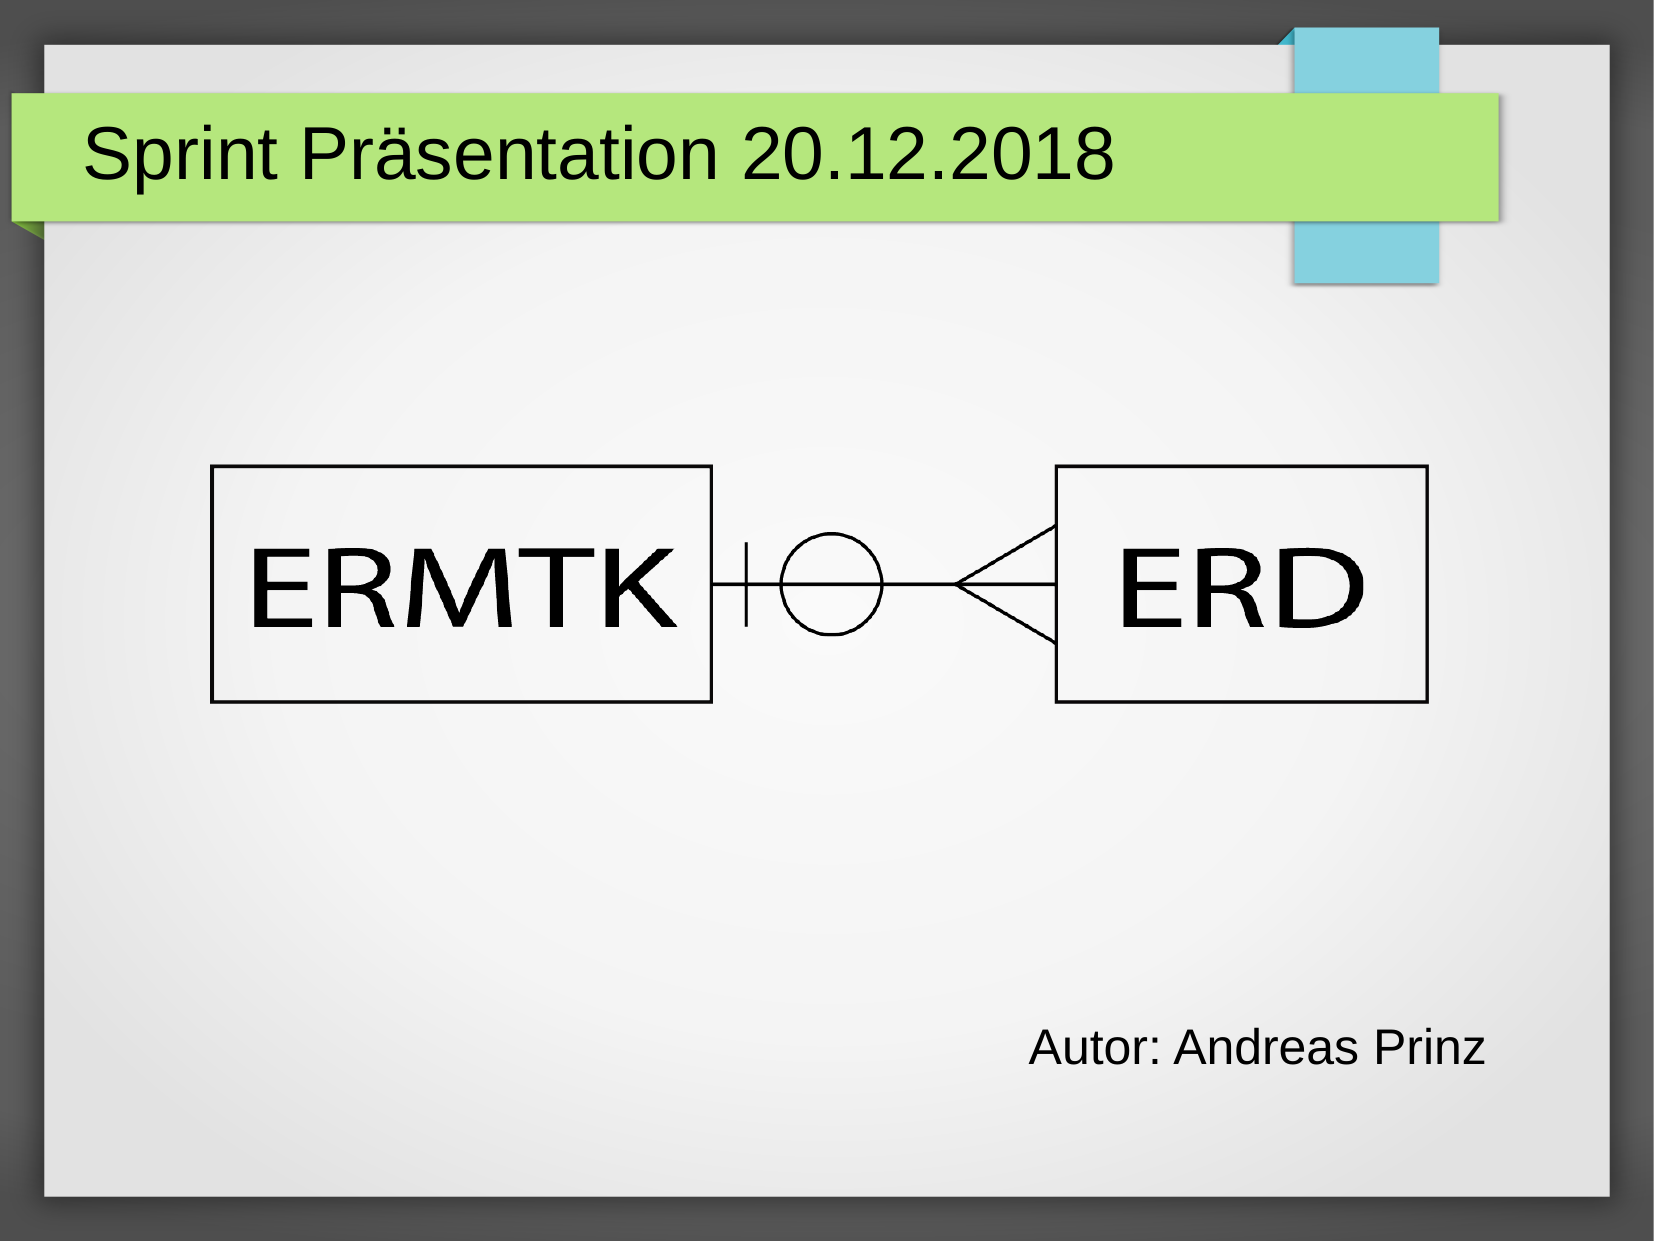

# Sprint Präsentation 20.12.2018
Autor: Andreas Prinz